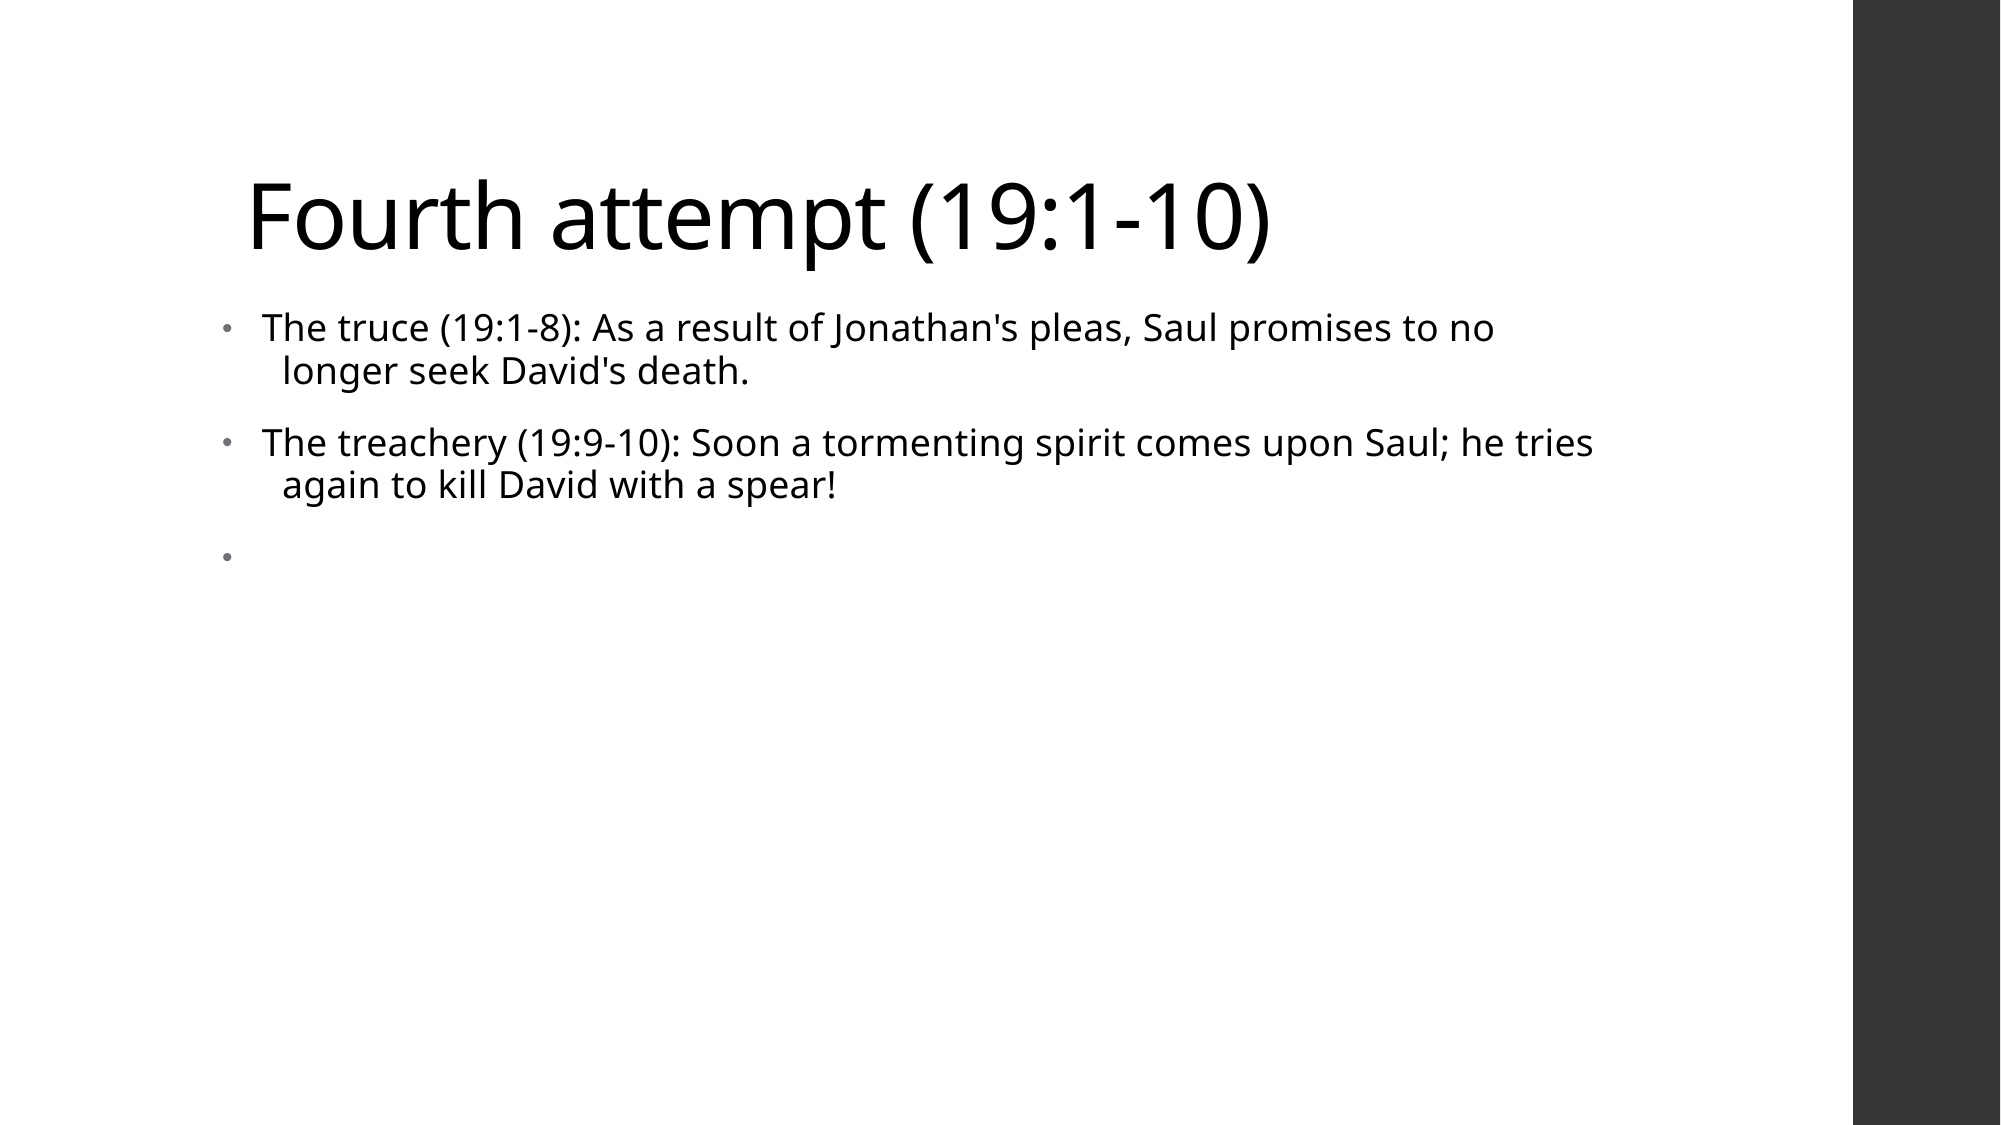

# Fourth attempt (19:1-10)
 The truce (19:1-8): As a result of Jonathan's pleas, Saul promises to no longer seek David's death.
 The treachery (19:9-10): Soon a tormenting spirit comes upon Saul; he tries again to kill David with a spear!